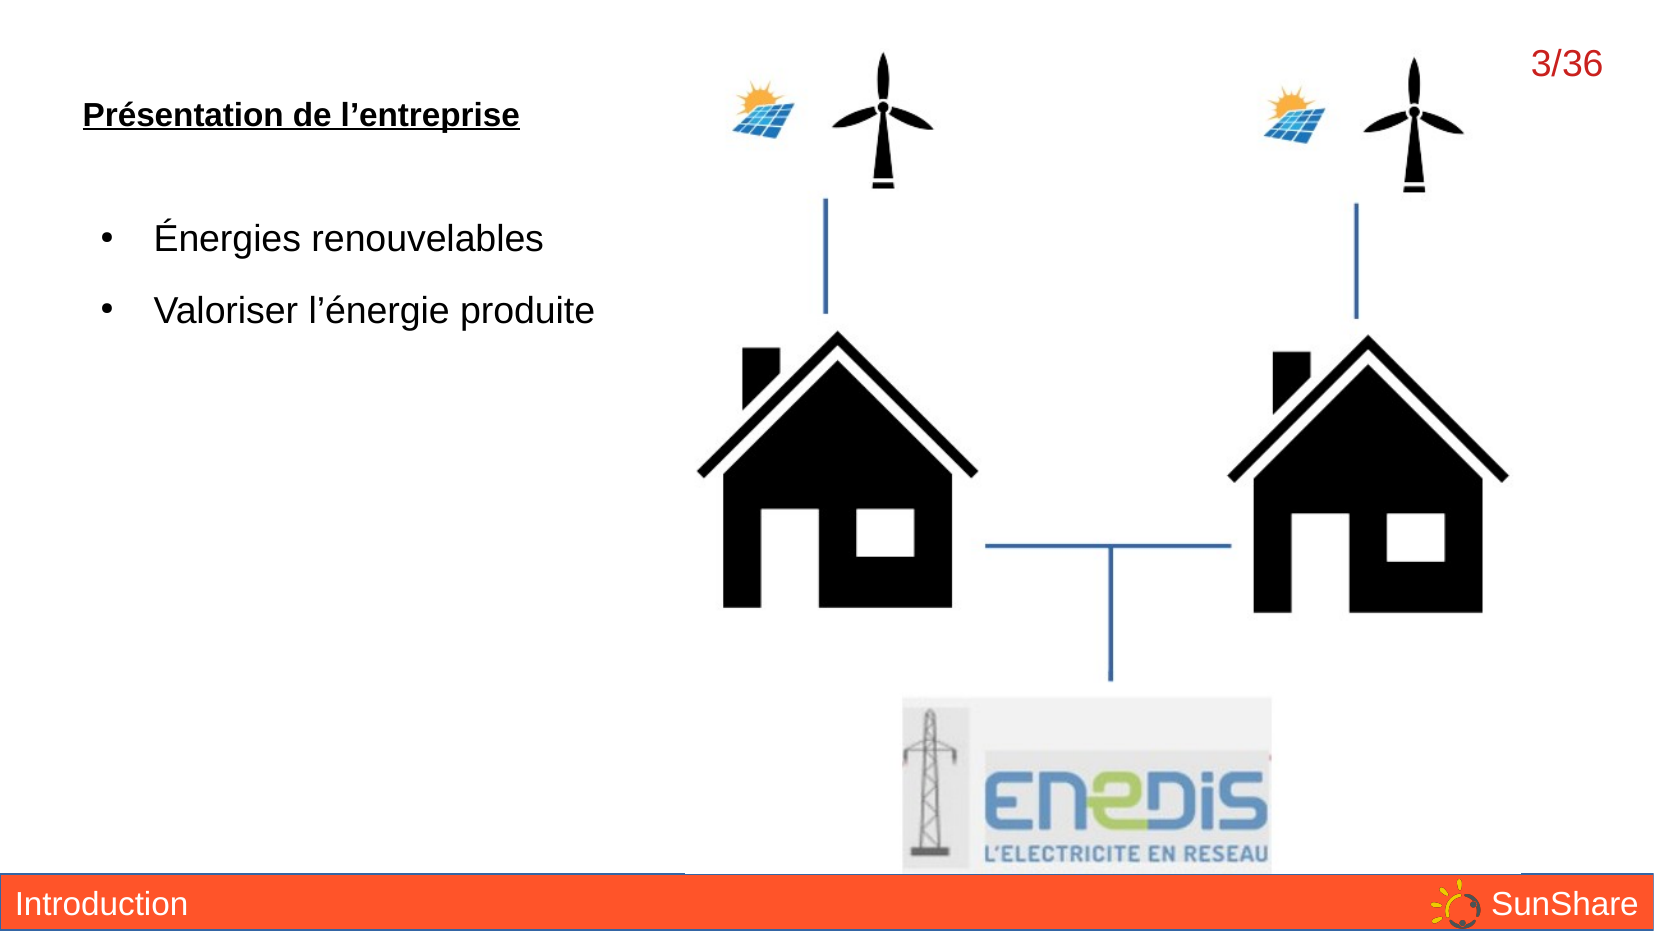

# Présentation de l’entreprise
Énergies renouvelables
Valoriser l’énergie produite
Introduction